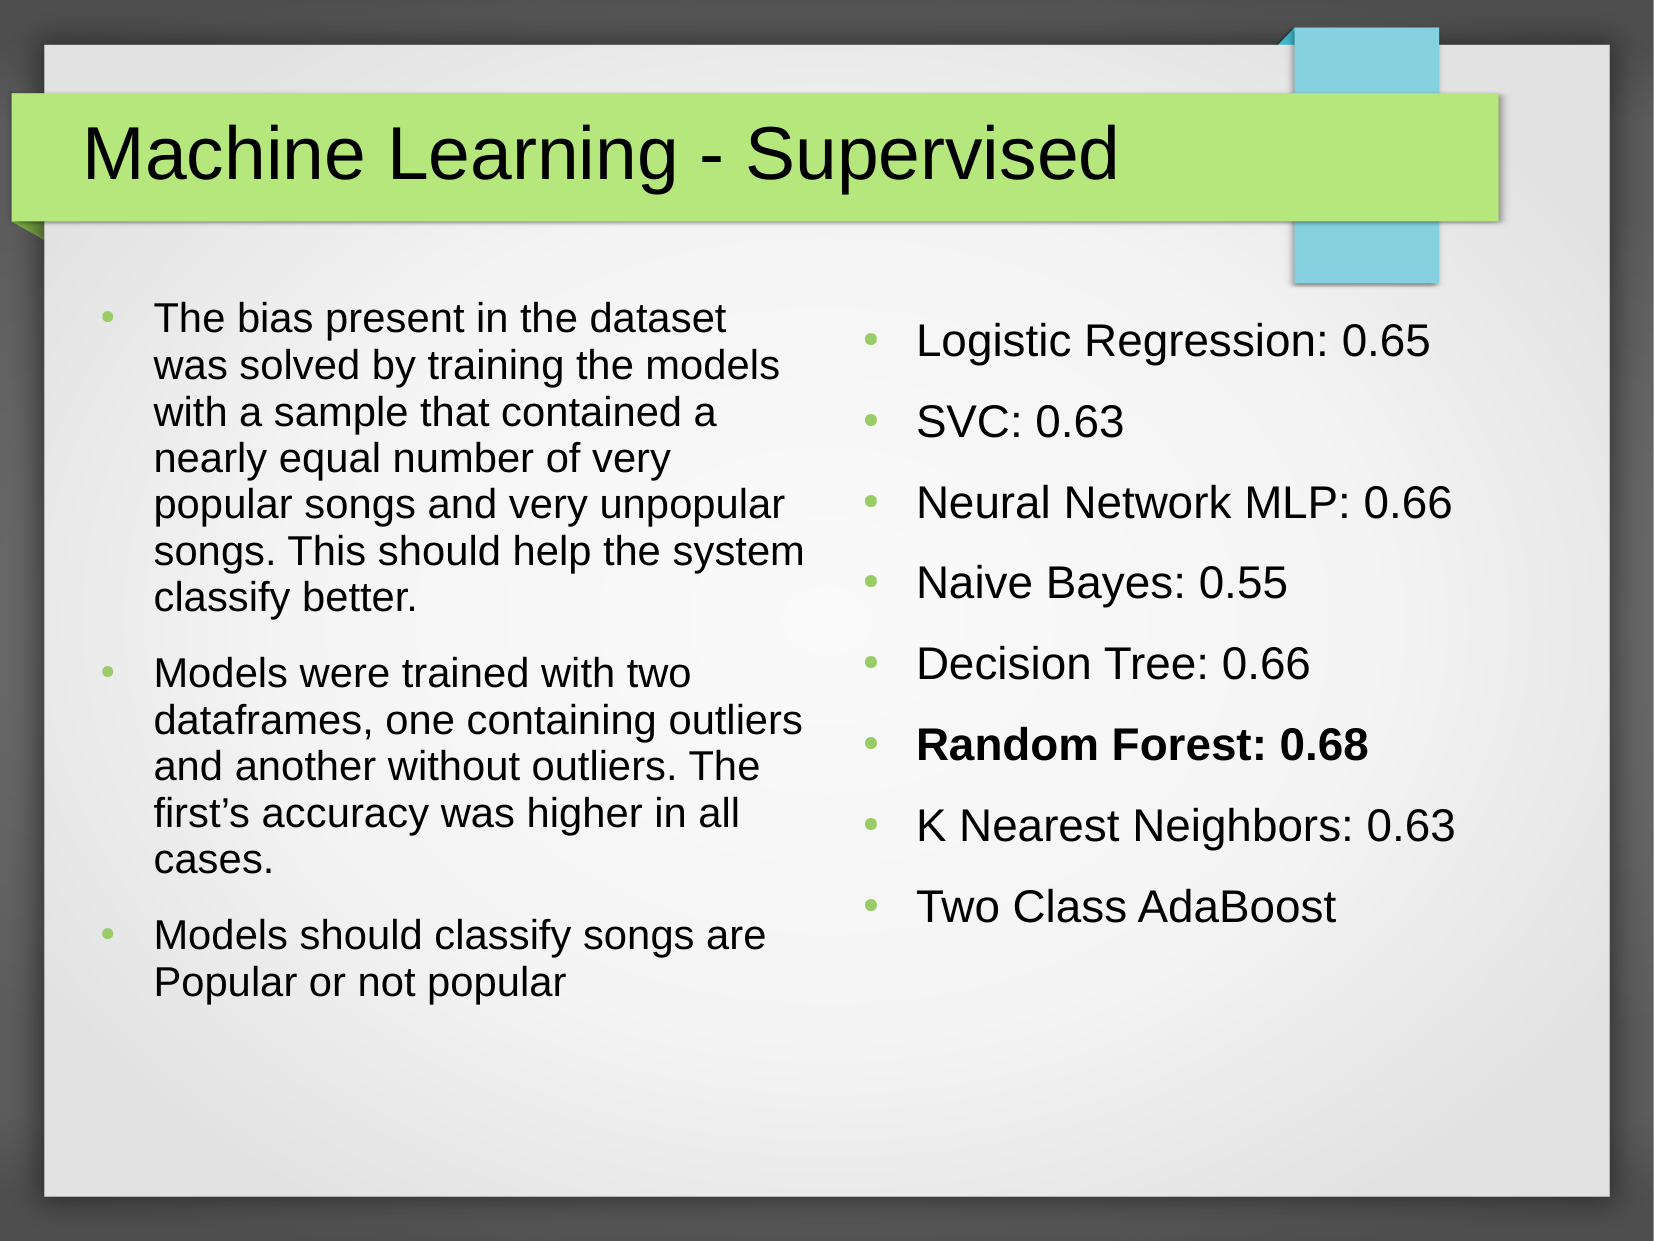

# Machine Learning - Supervised
The bias present in the dataset was solved by training the models with a sample that contained a nearly equal number of very popular songs and very unpopular songs. This should help the system classify better.
Models were trained with two dataframes, one containing outliers and another without outliers. The first’s accuracy was higher in all cases.
Models should classify songs are Popular or not popular
Logistic Regression: 0.65
SVC: 0.63
Neural Network MLP: 0.66
Naive Bayes: 0.55
Decision Tree: 0.66
Random Forest: 0.68
K Nearest Neighbors: 0.63
Two Class AdaBoost